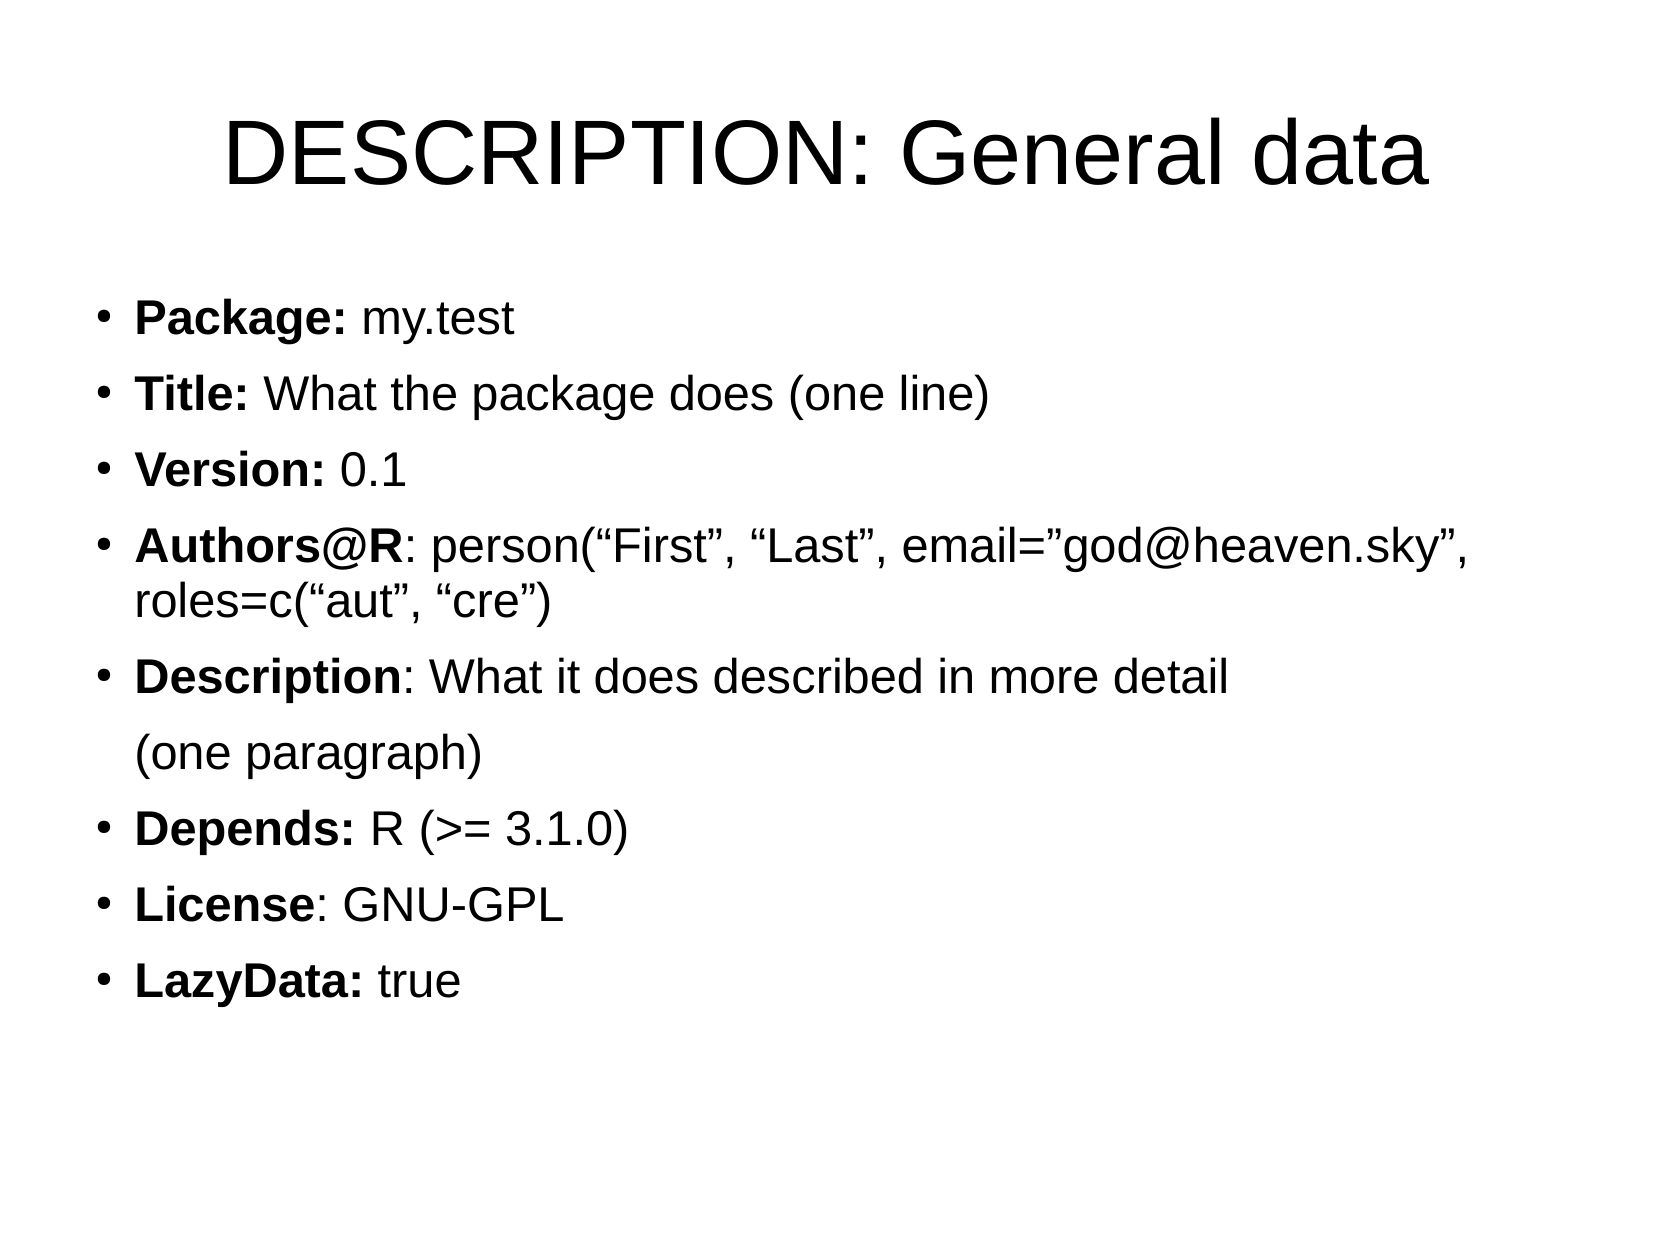

# DESCRIPTION: General data
Package: my.test
Title: What the package does (one line)
Version: 0.1
Authors@R: person(“First”, “Last”, email=”god@heaven.sky”, roles=c(“aut”, “cre”)
Description: What it does described in more detail
(one paragraph)
Depends: R (>= 3.1.0)
License: GNU-GPL
LazyData: true